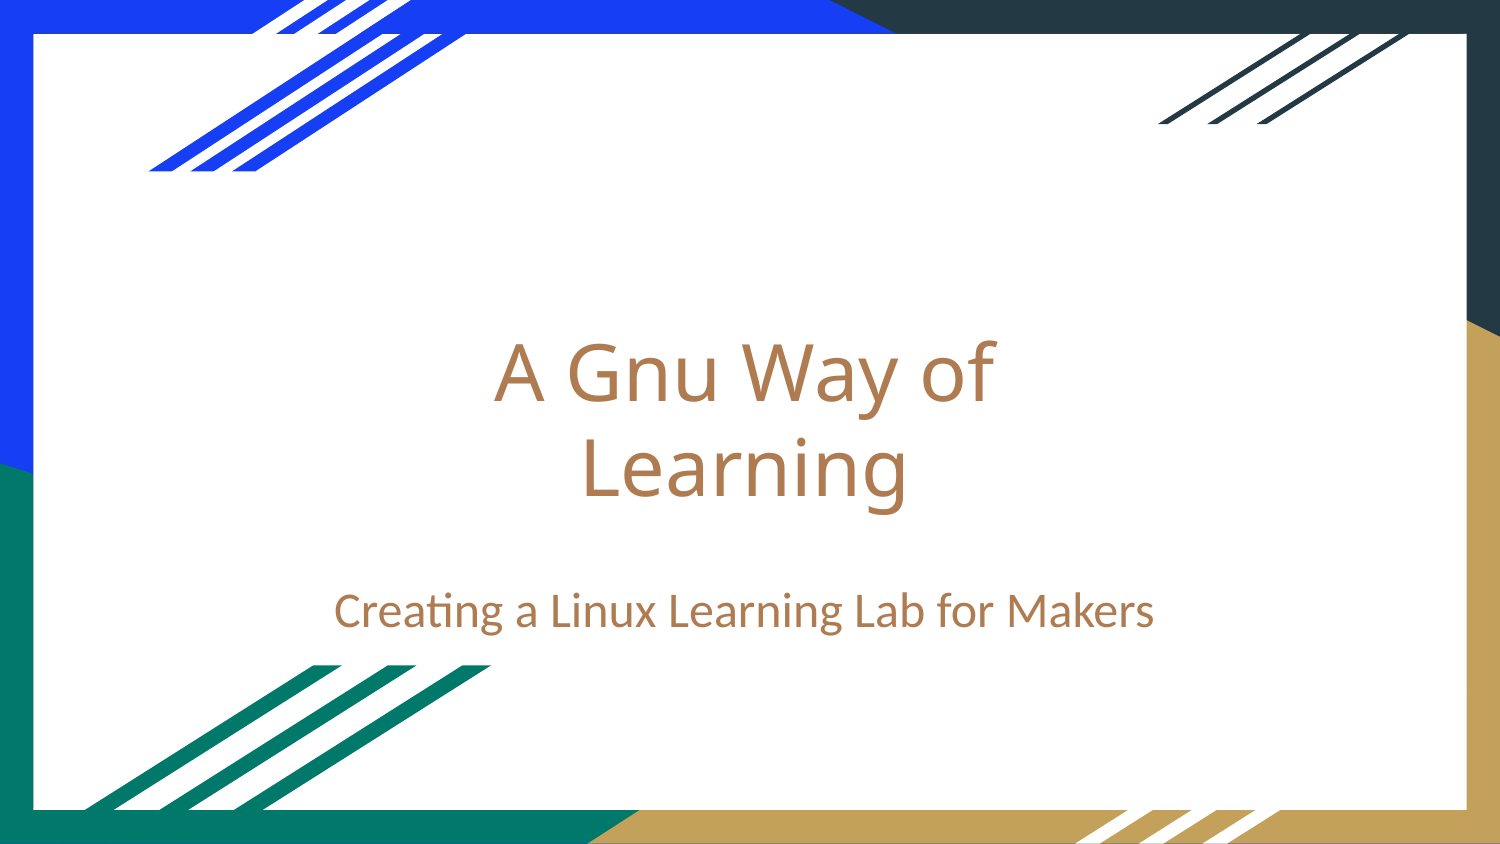

# A Gnu Way of Learning
Creating a Linux Learning Lab for Makers